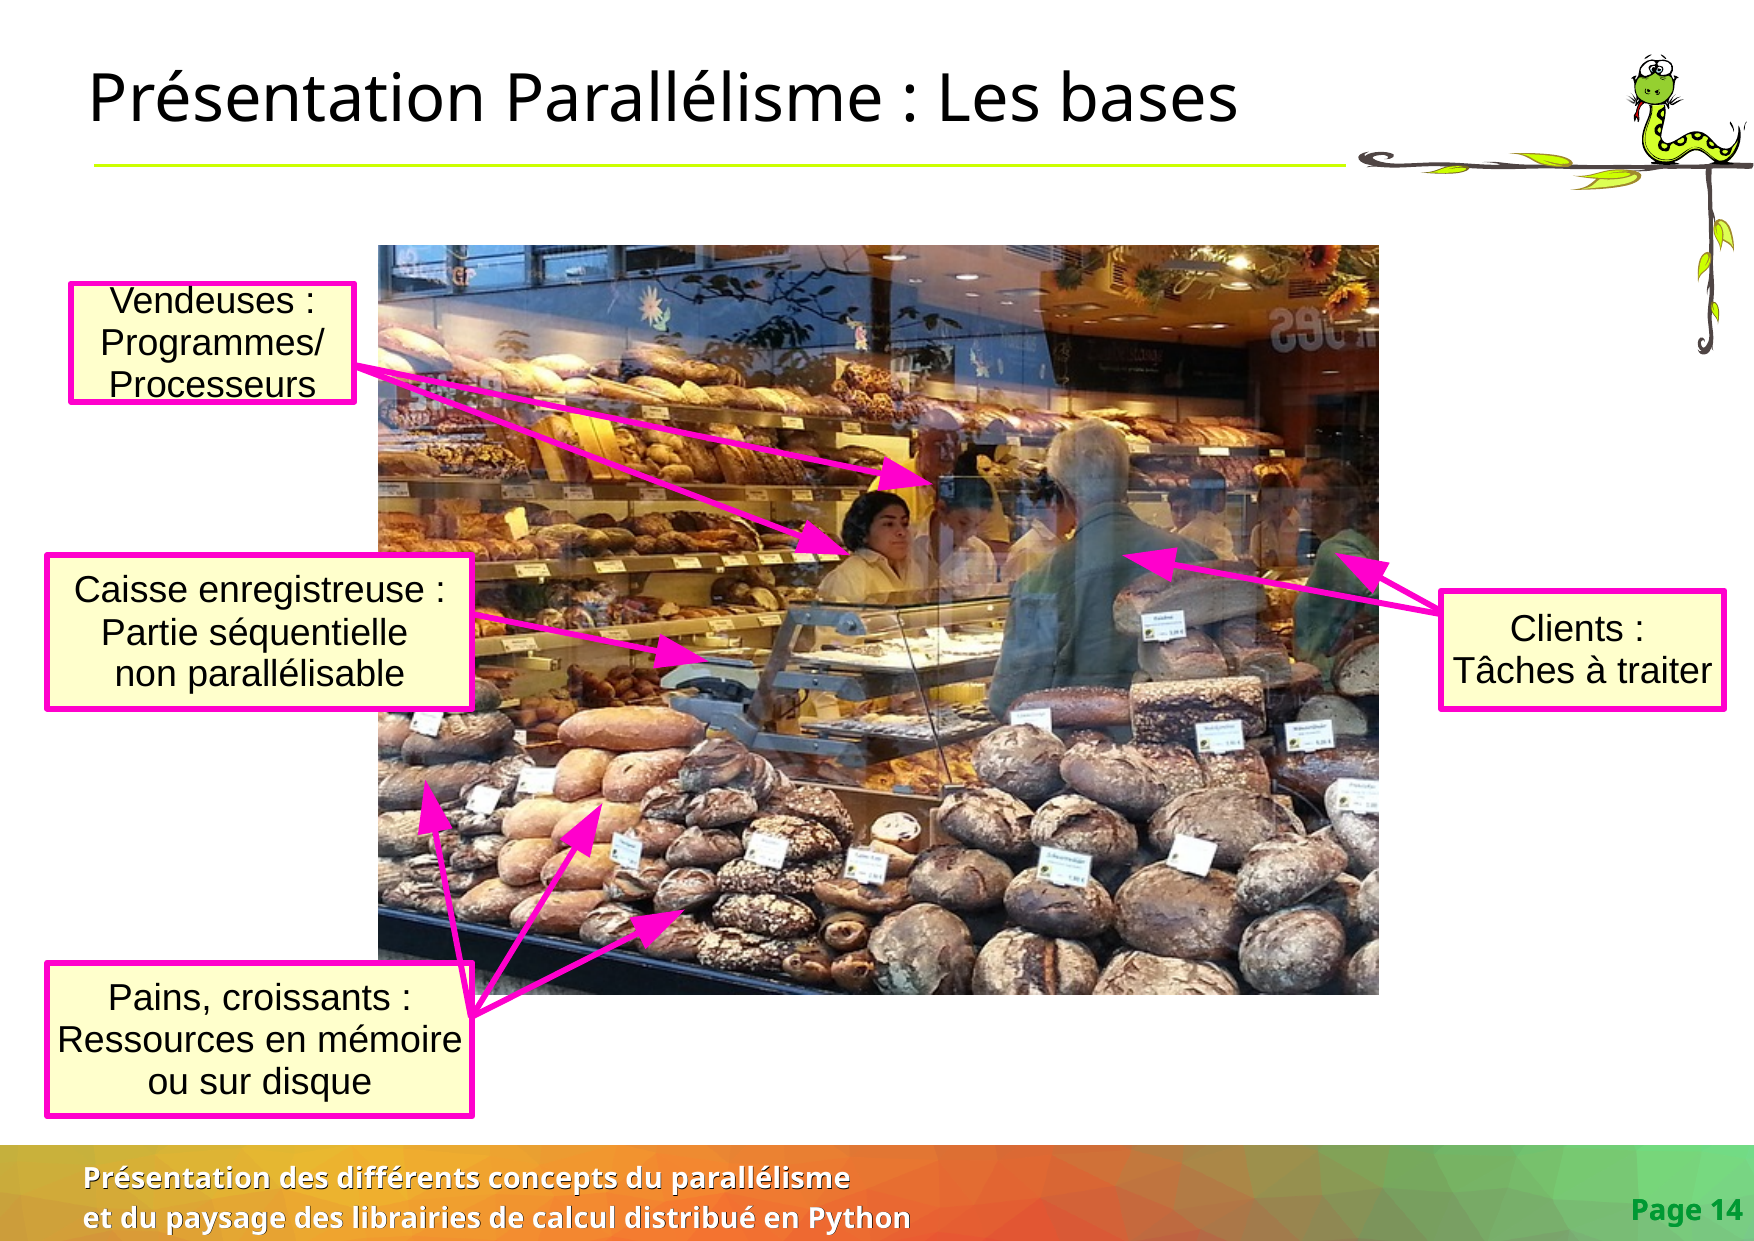

# Présentation Parallélisme : Les bases
Vendeuses :
Programmes/
Processeurs
Caisse enregistreuse :
Partie séquentielle
non parallélisable
Clients :
Tâches à traiter
Pains, croissants :
Ressources en mémoire
ou sur disque
14